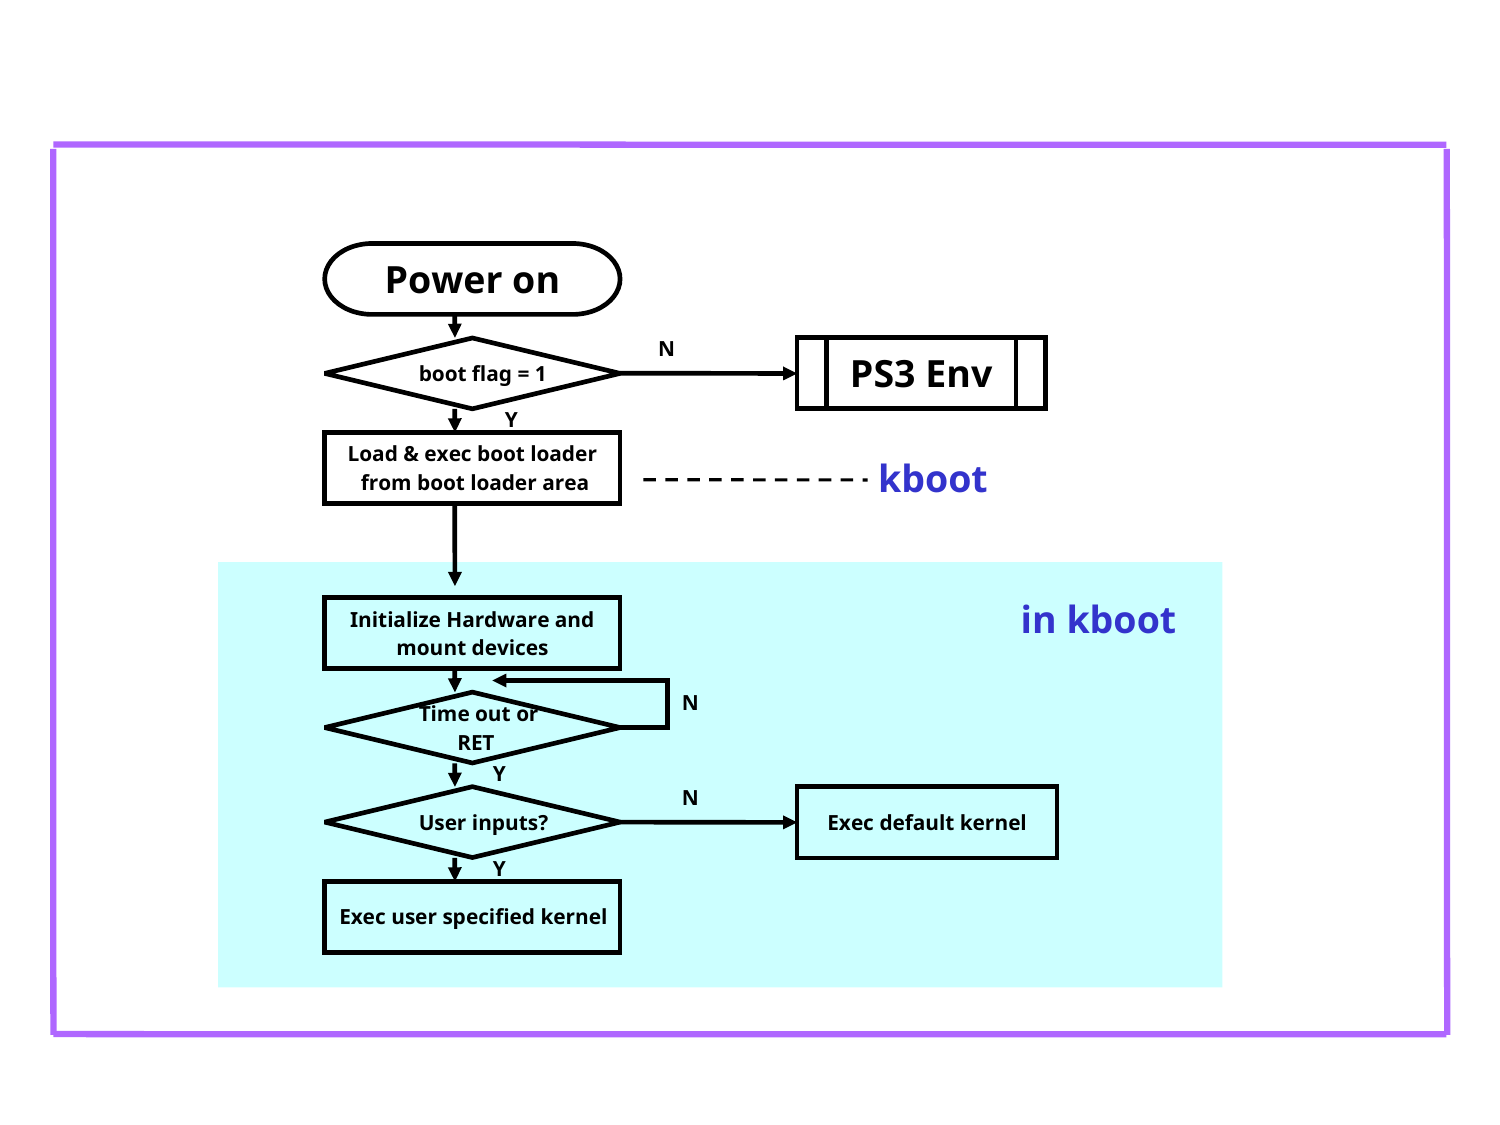

Power on
N
PS3 Env
 boot flag = 1
Y
Load & exec boot loader
 from boot loader area
kboot
in kboot
Initialize Hardware and
mount devices
N
 Time out or
RET
Y
N
 User inputs?
Exec default kernel
Y
Exec user specified kernel